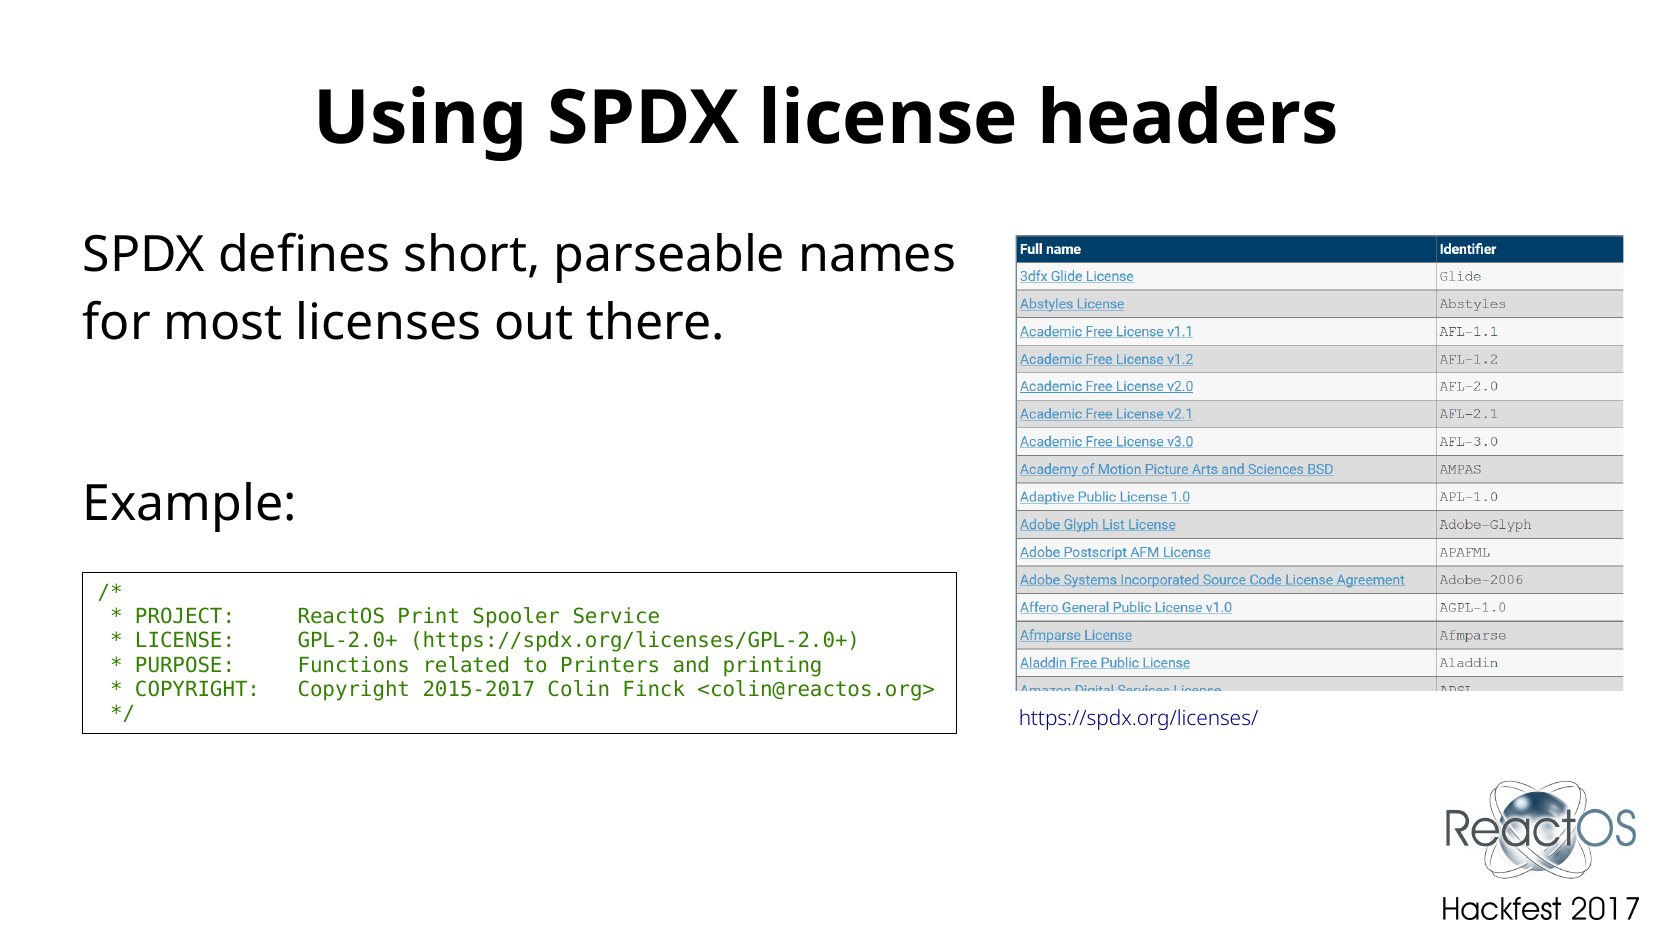

# Using SPDX license headers
SPDX defines short, parseable names for most licenses out there.
Example:
/*
 * PROJECT: ReactOS Print Spooler Service
 * LICENSE: GPL-2.0+ (https://spdx.org/licenses/GPL-2.0+)
 * PURPOSE: Functions related to Printers and printing
 * COPYRIGHT: Copyright 2015-2017 Colin Finck <colin@reactos.org>
 */
https://spdx.org/licenses/